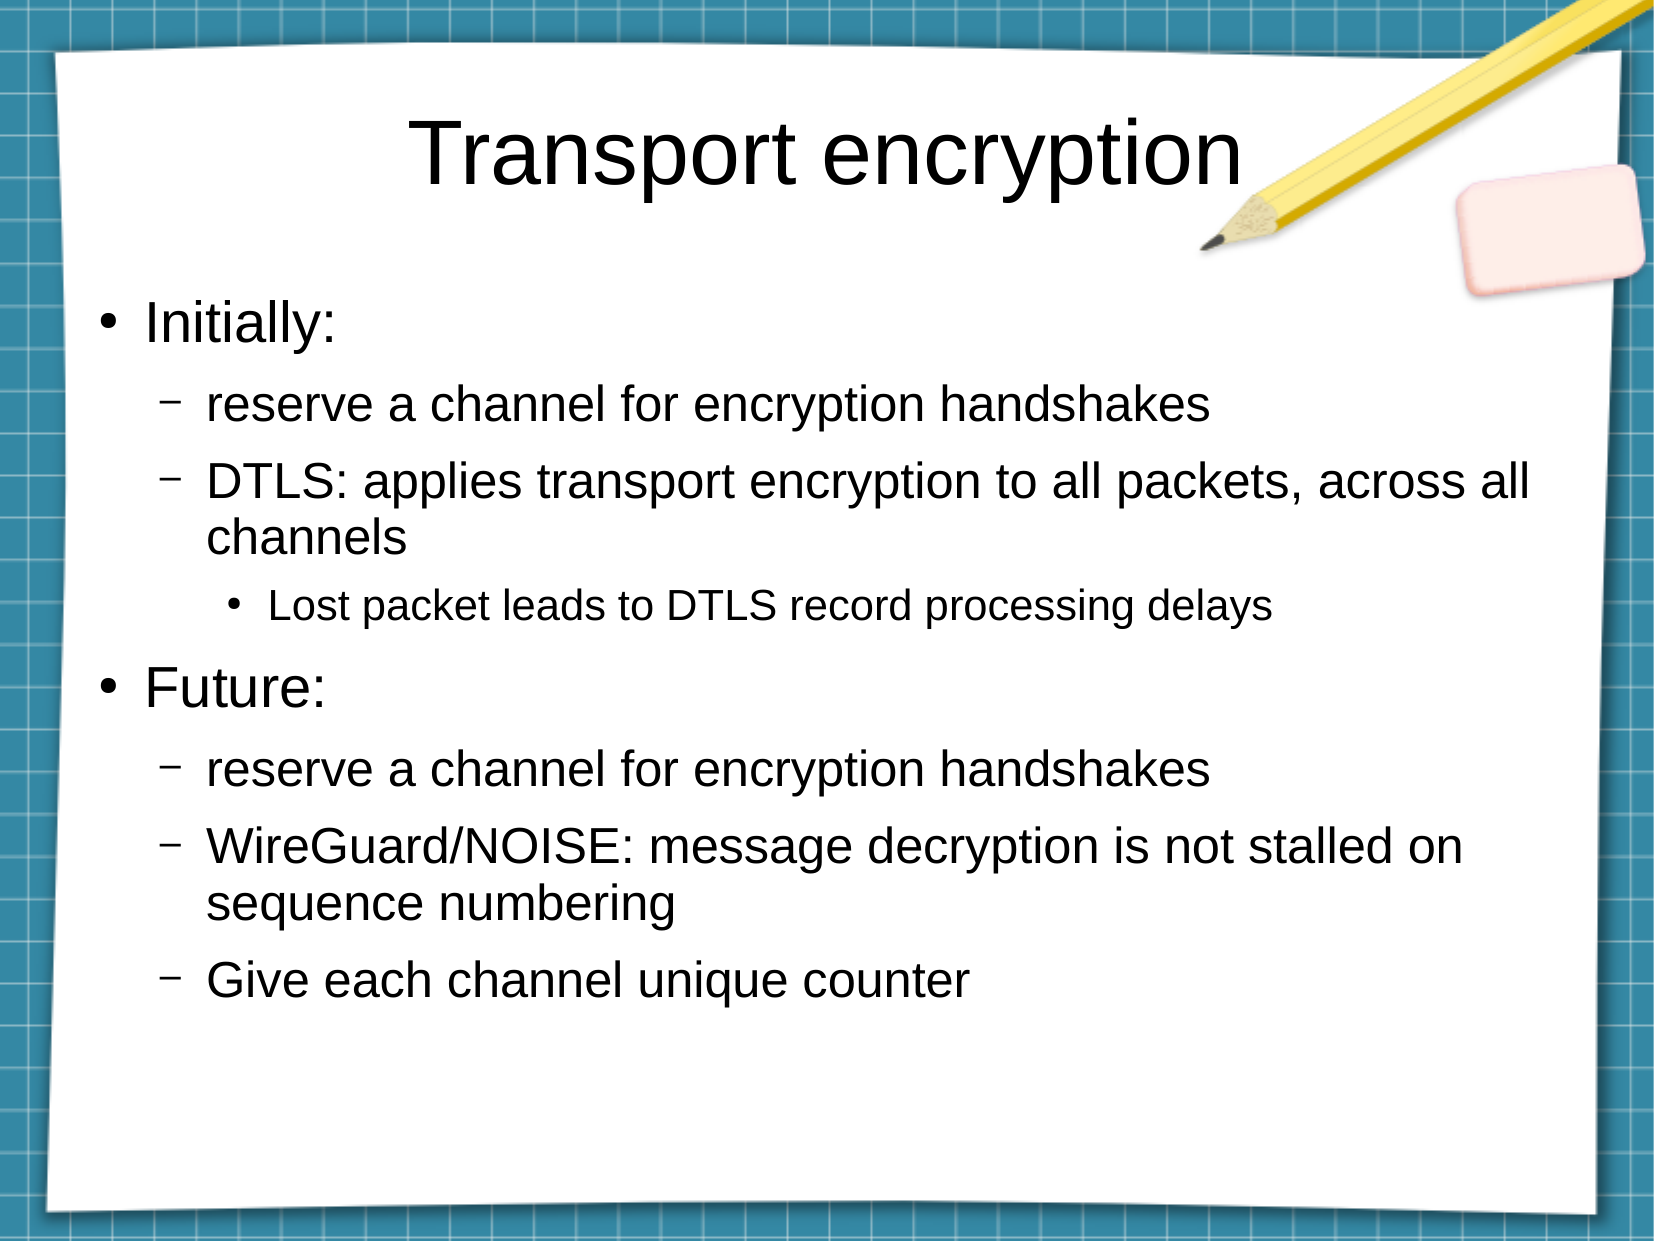

# Transport encryption
Initially:
reserve a channel for encryption handshakes
DTLS: applies transport encryption to all packets, across all channels
Lost packet leads to DTLS record processing delays
Future:
reserve a channel for encryption handshakes
WireGuard/NOISE: message decryption is not stalled on sequence numbering
Give each channel unique counter